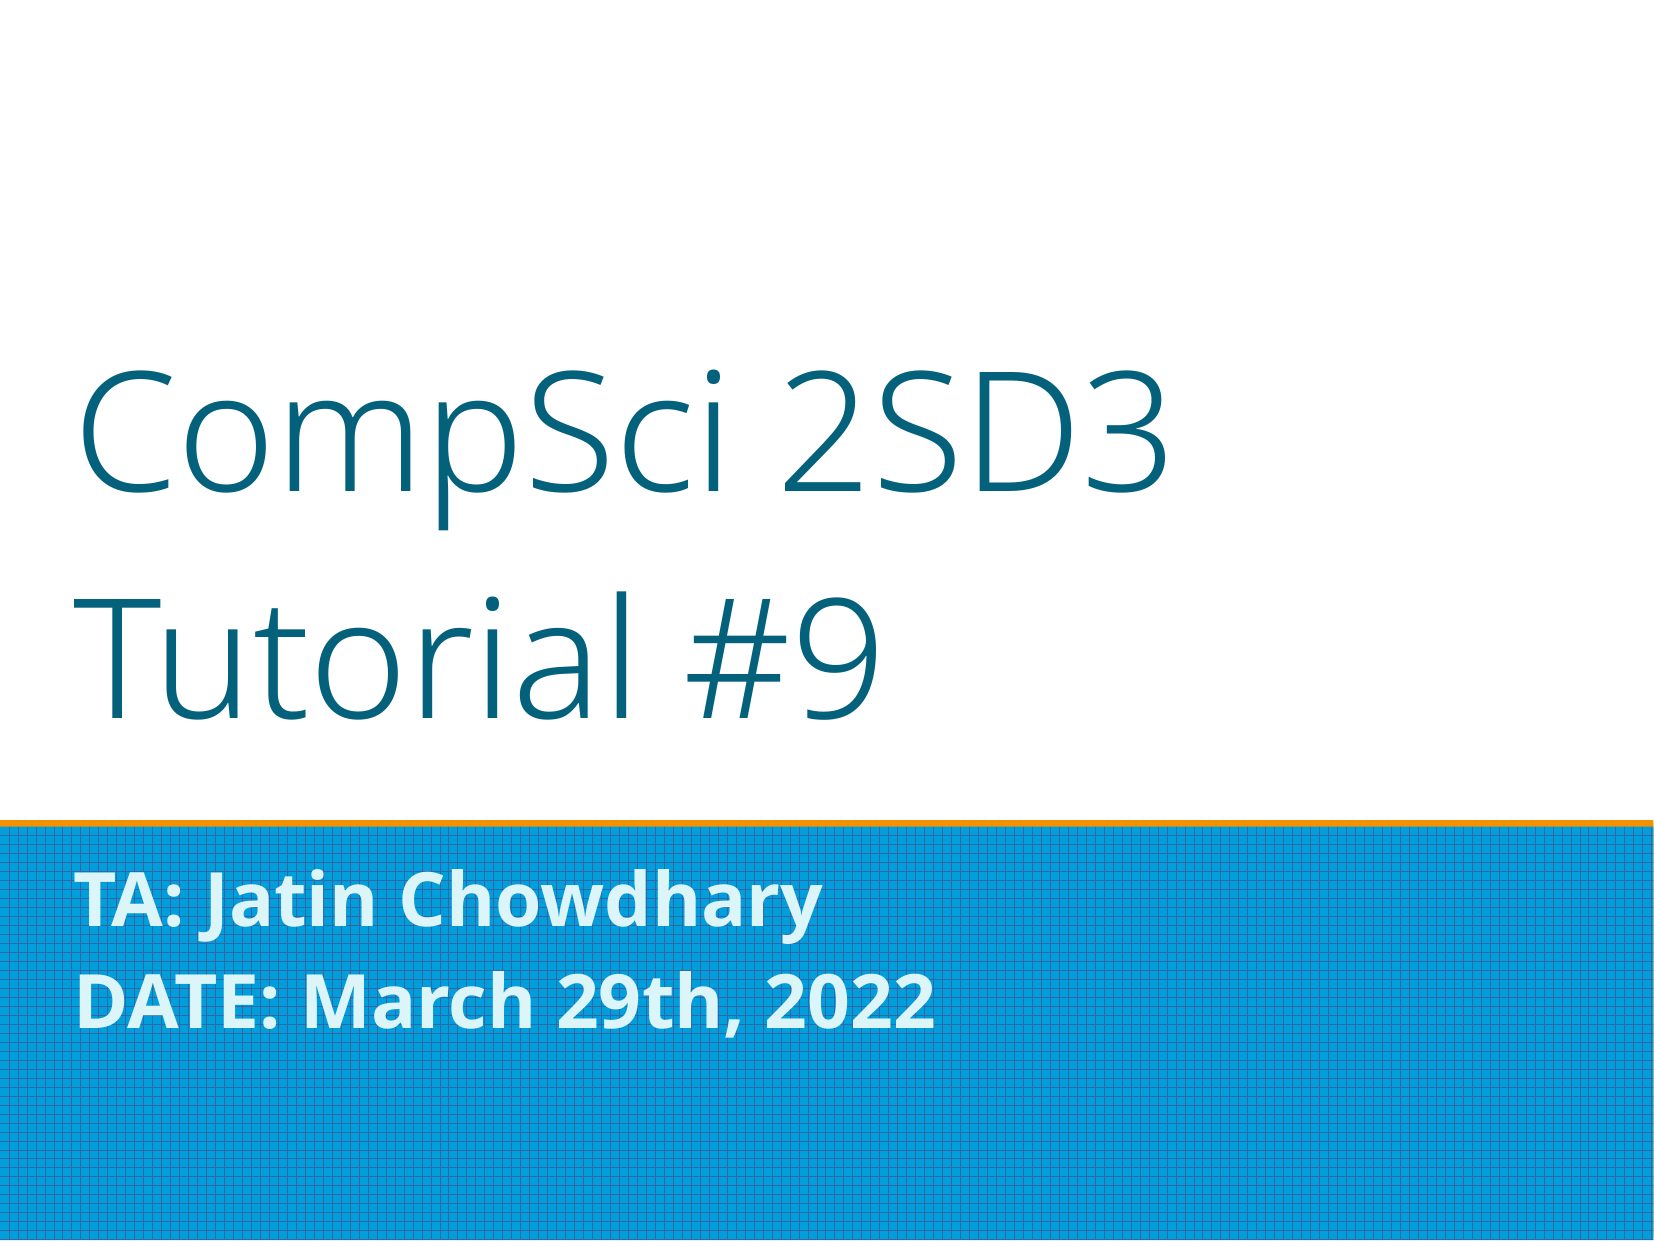

# CompSci 2SD3 Tutorial #9
TA: Jatin Chowdhary
DATE: March 29th, 2022